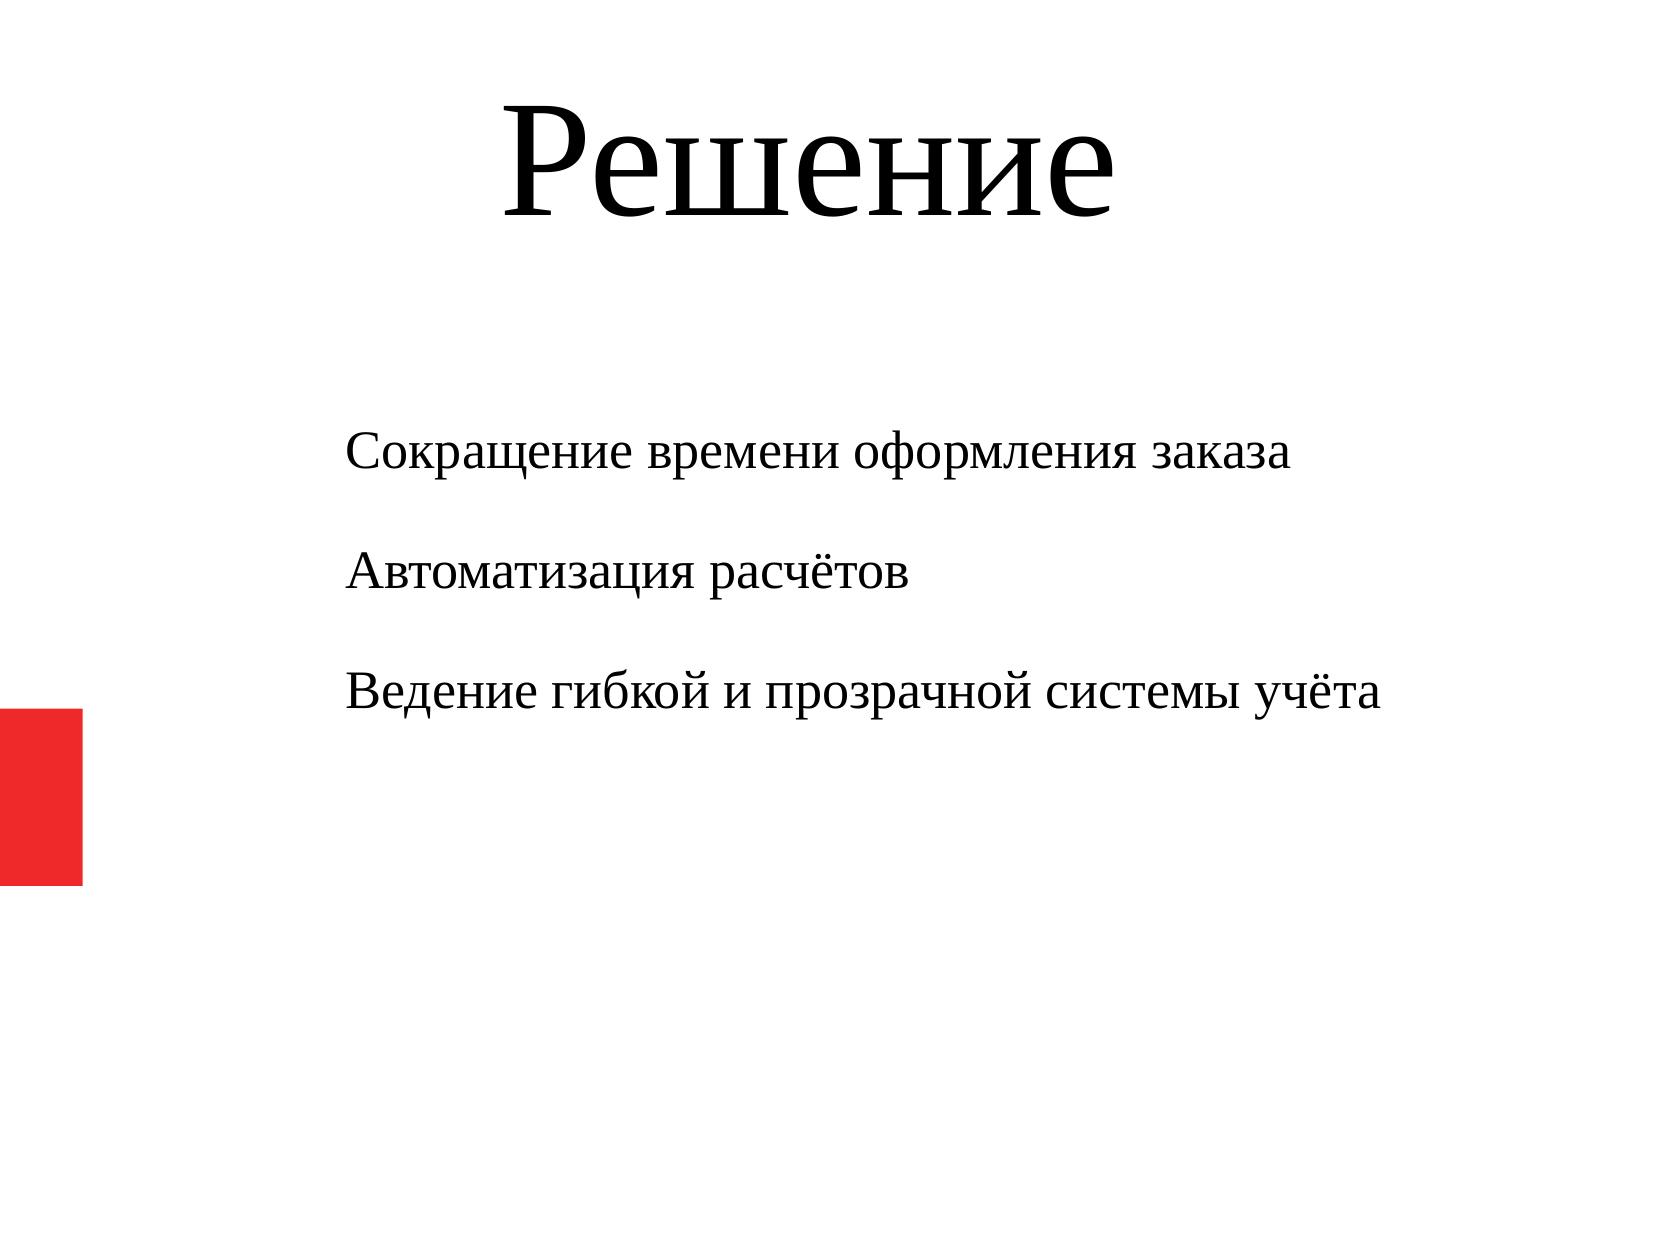

Решение
Сокращение времени оформления заказа
Автоматизация расчётов
Ведение гибкой и прозрачной системы учёта